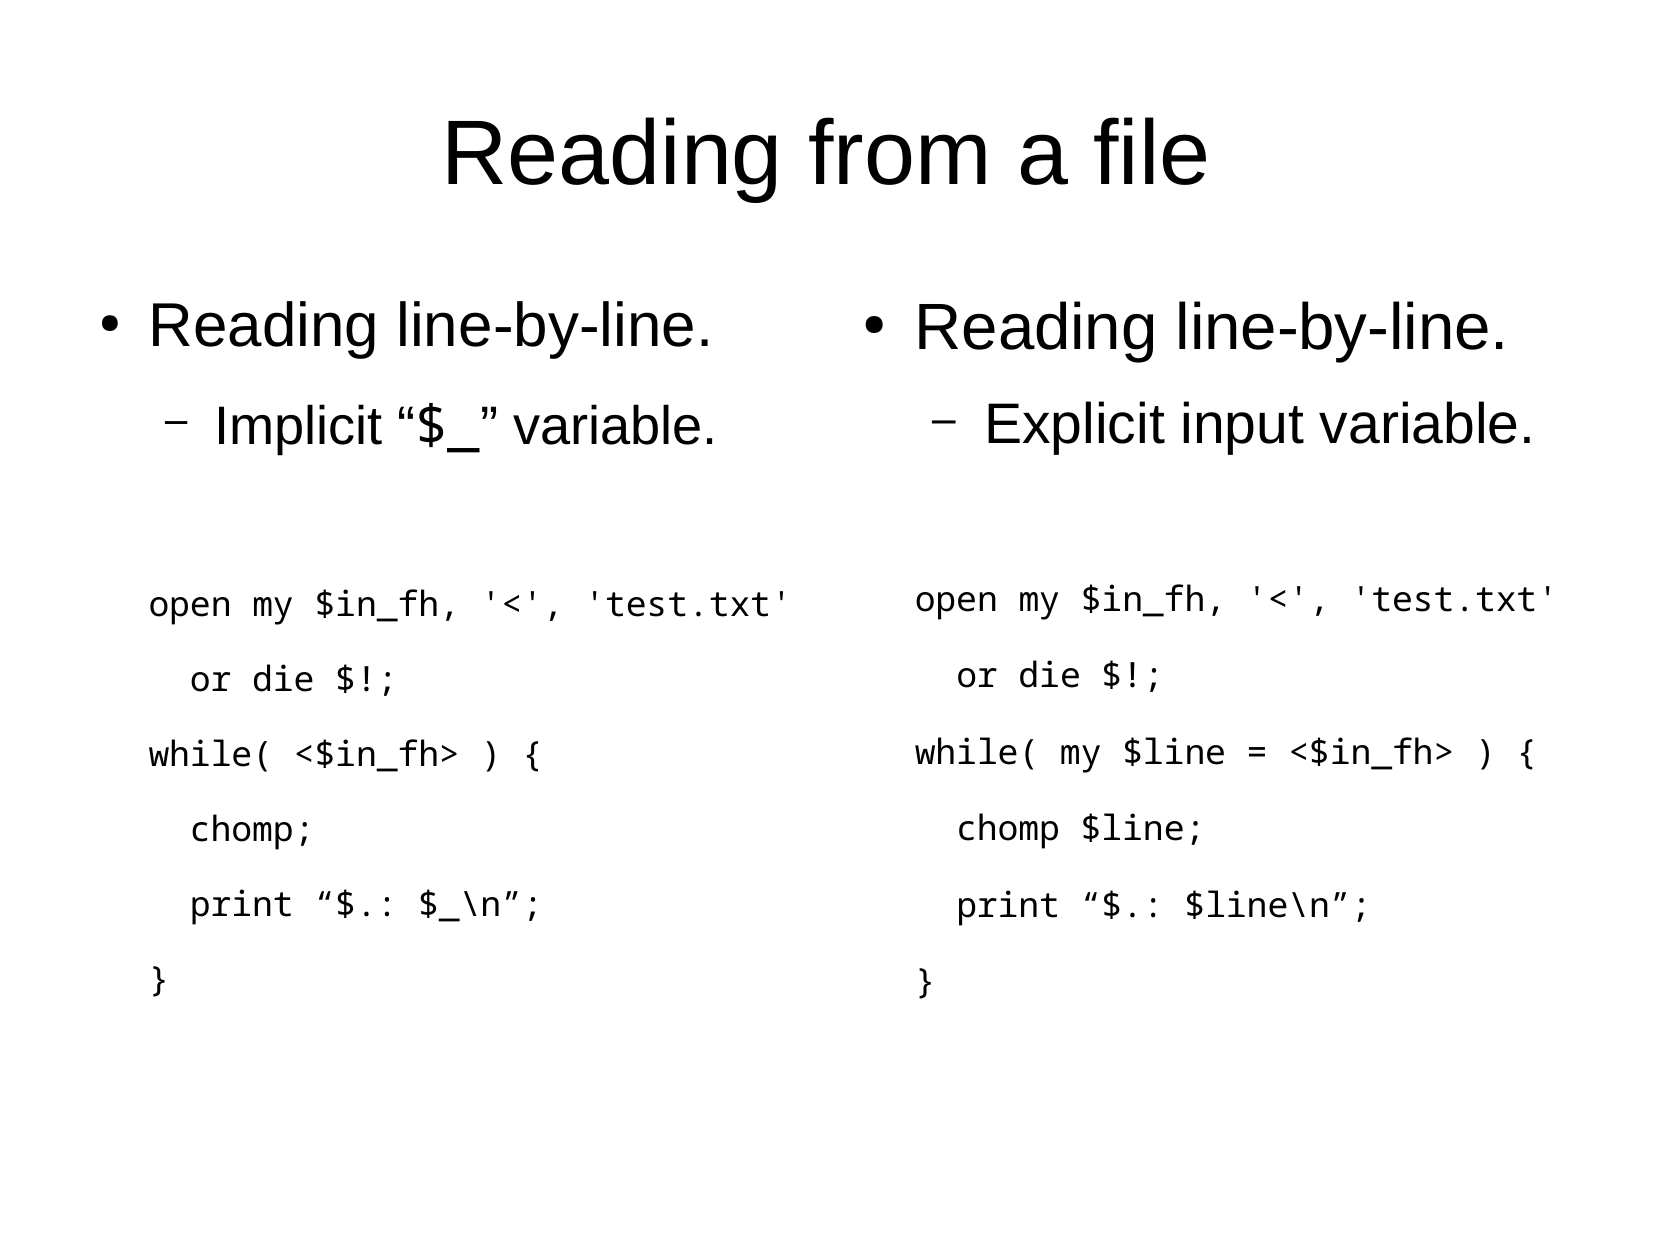

# Reading from a file
Reading line-by-line.
Implicit “$_” variable.
open my $in_fh, '<', 'test.txt'
 or die $!;
while( <$in_fh> ) {
 chomp;
 print “$.: $_\n”;
}
Reading line-by-line.
Explicit input variable.
open my $in_fh, '<', 'test.txt'
 or die $!;
while( my $line = <$in_fh> ) {
 chomp $line;
 print “$.: $line\n”;
}